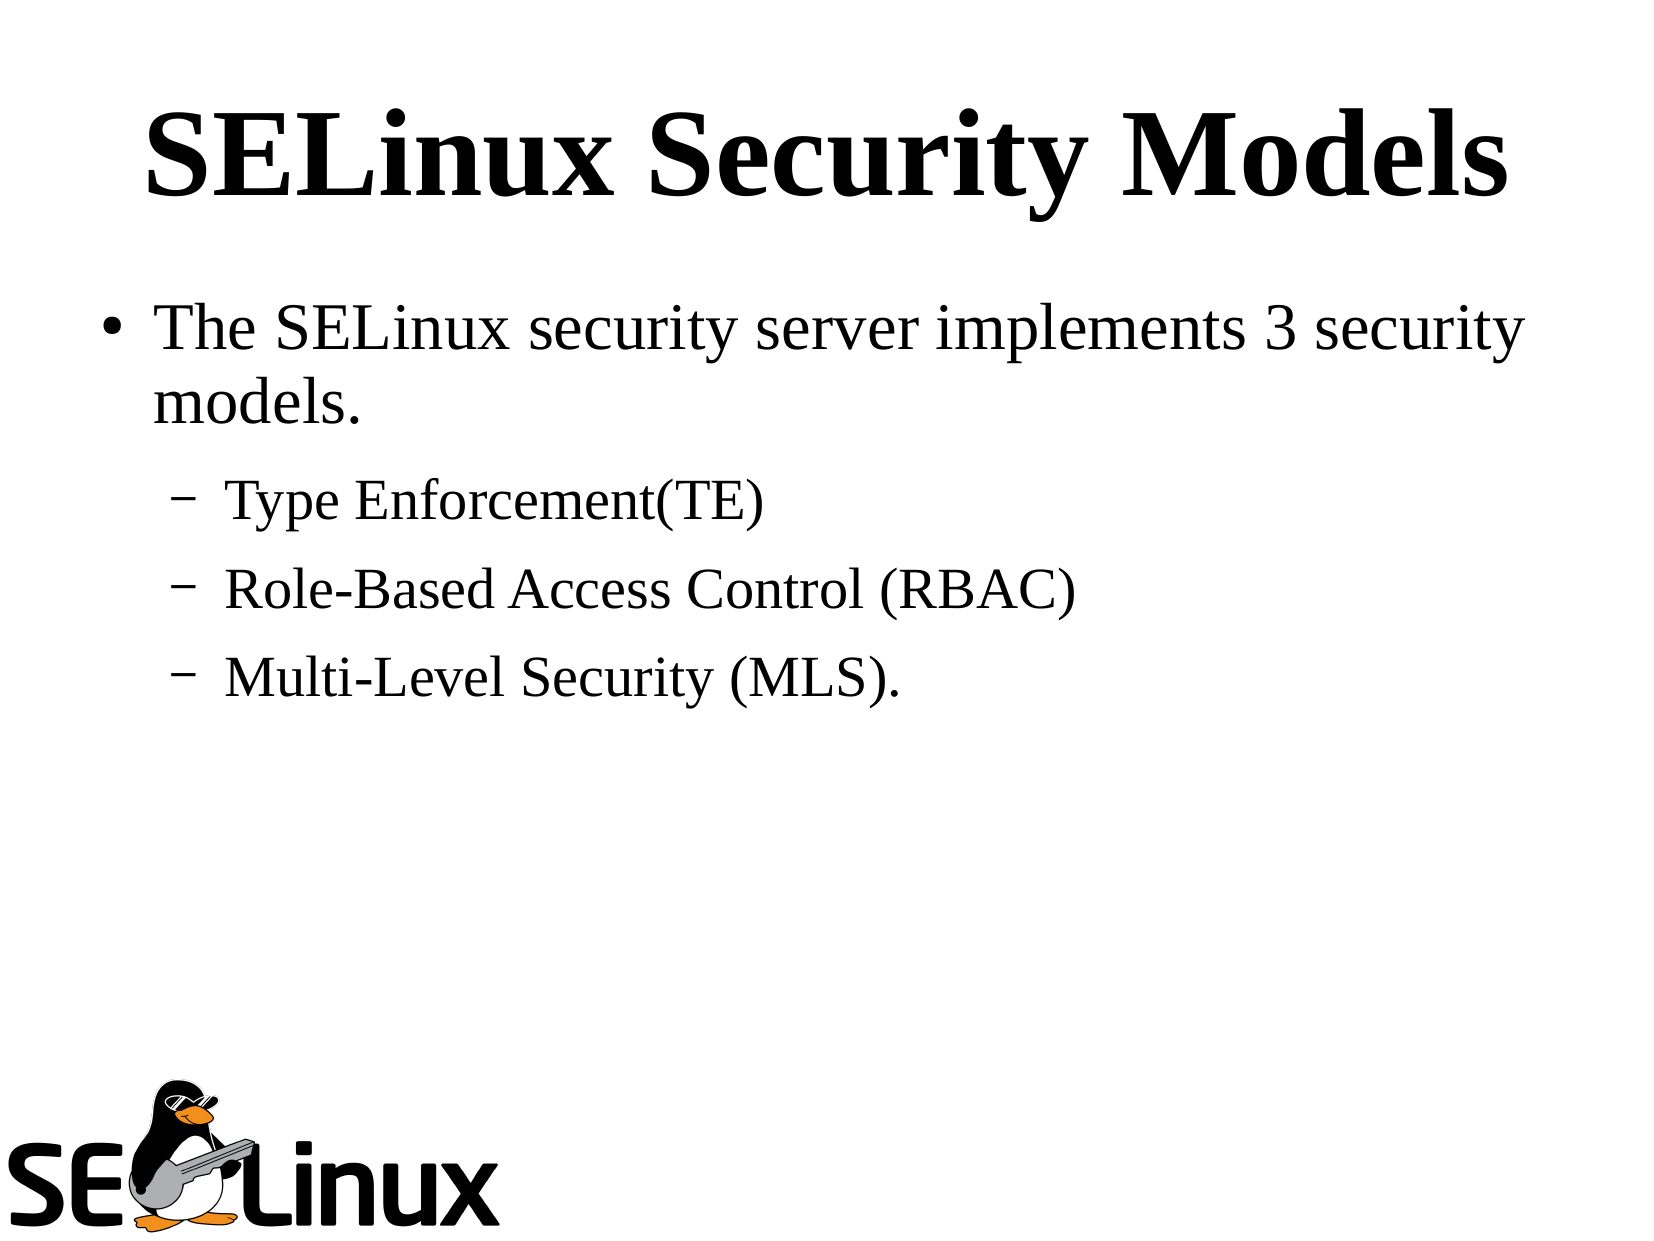

# SELinux Security Models
The SELinux security server implements 3 security models.
Type Enforcement(TE)
Role-Based Access Control (RBAC)
Multi-Level Security (MLS).